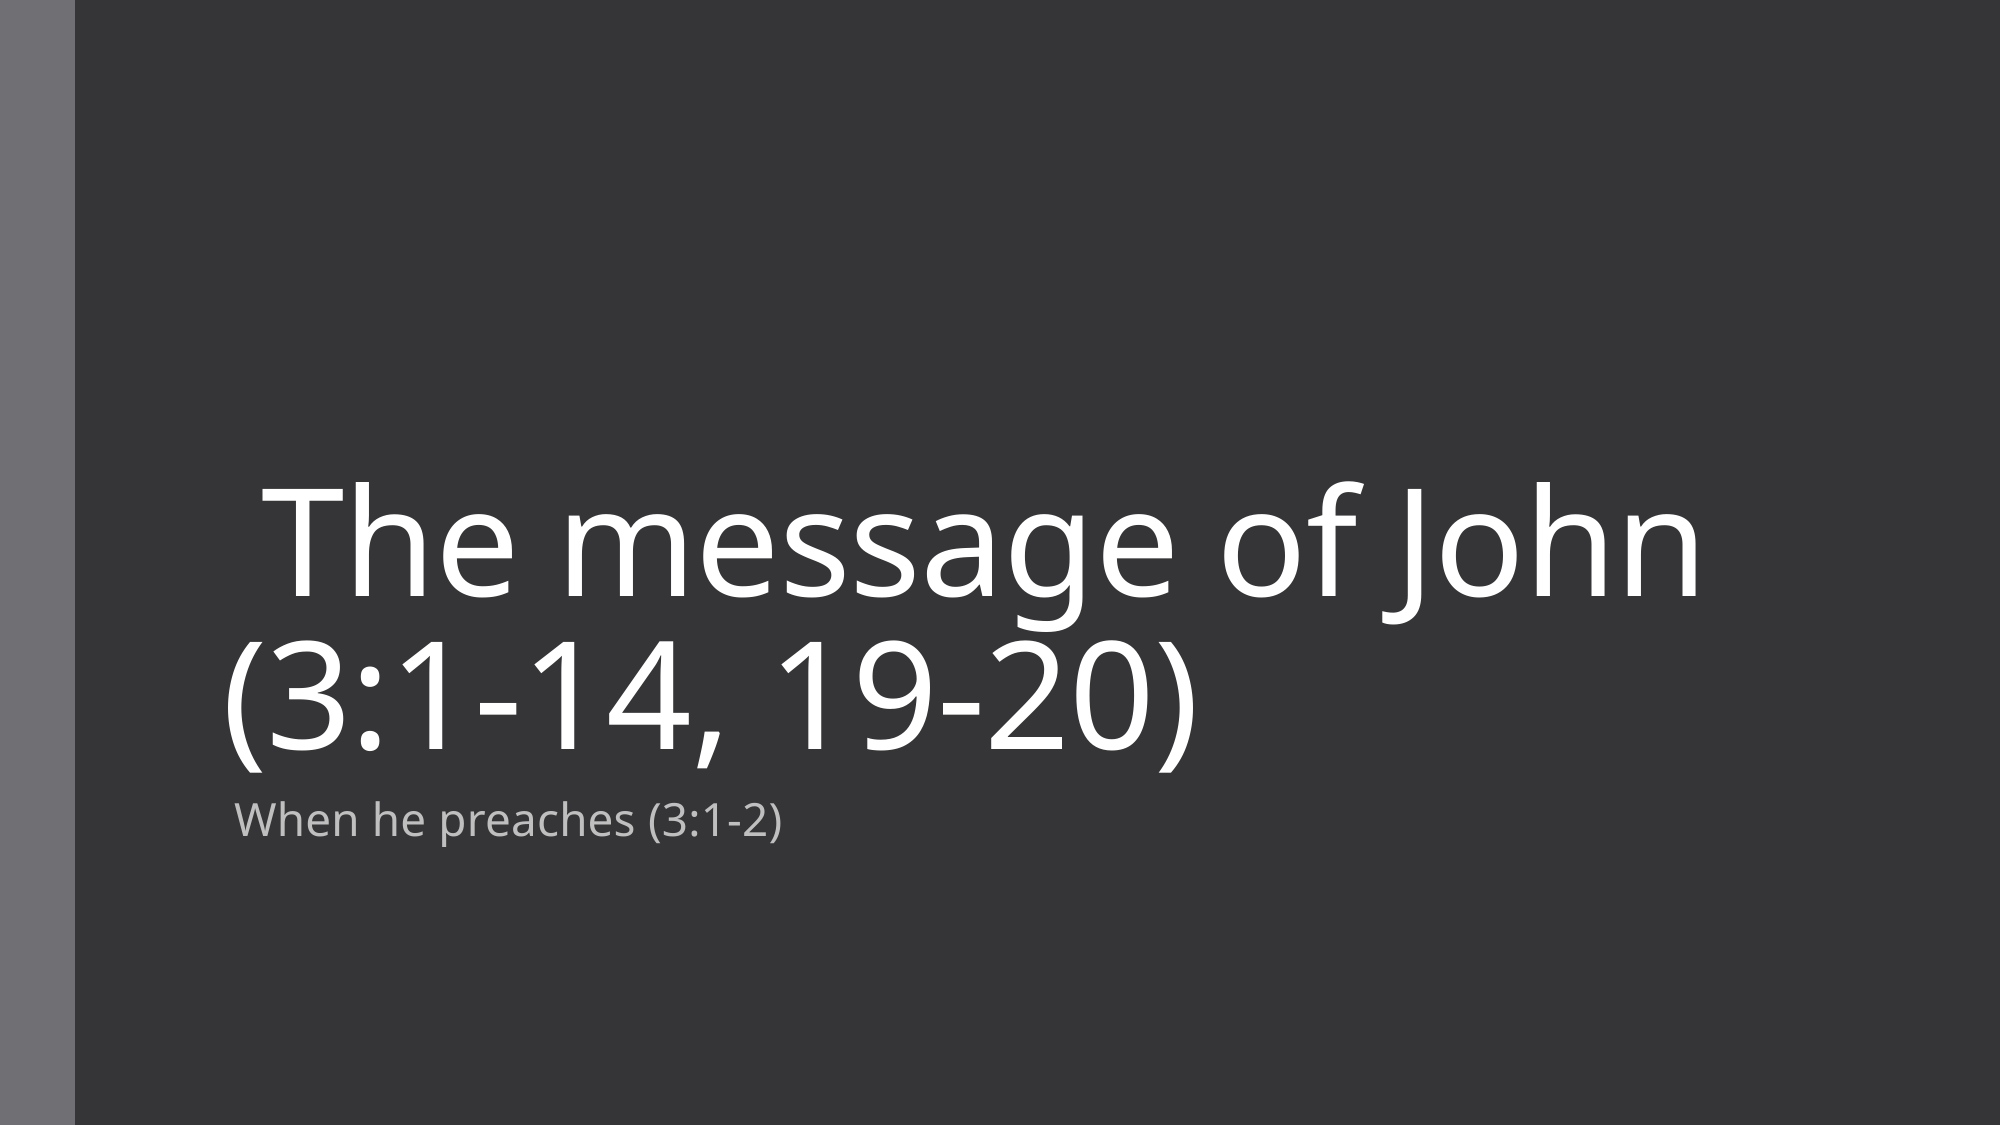

# The message of John (3:1-14, 19-20)
 When he preaches (3:1-2)